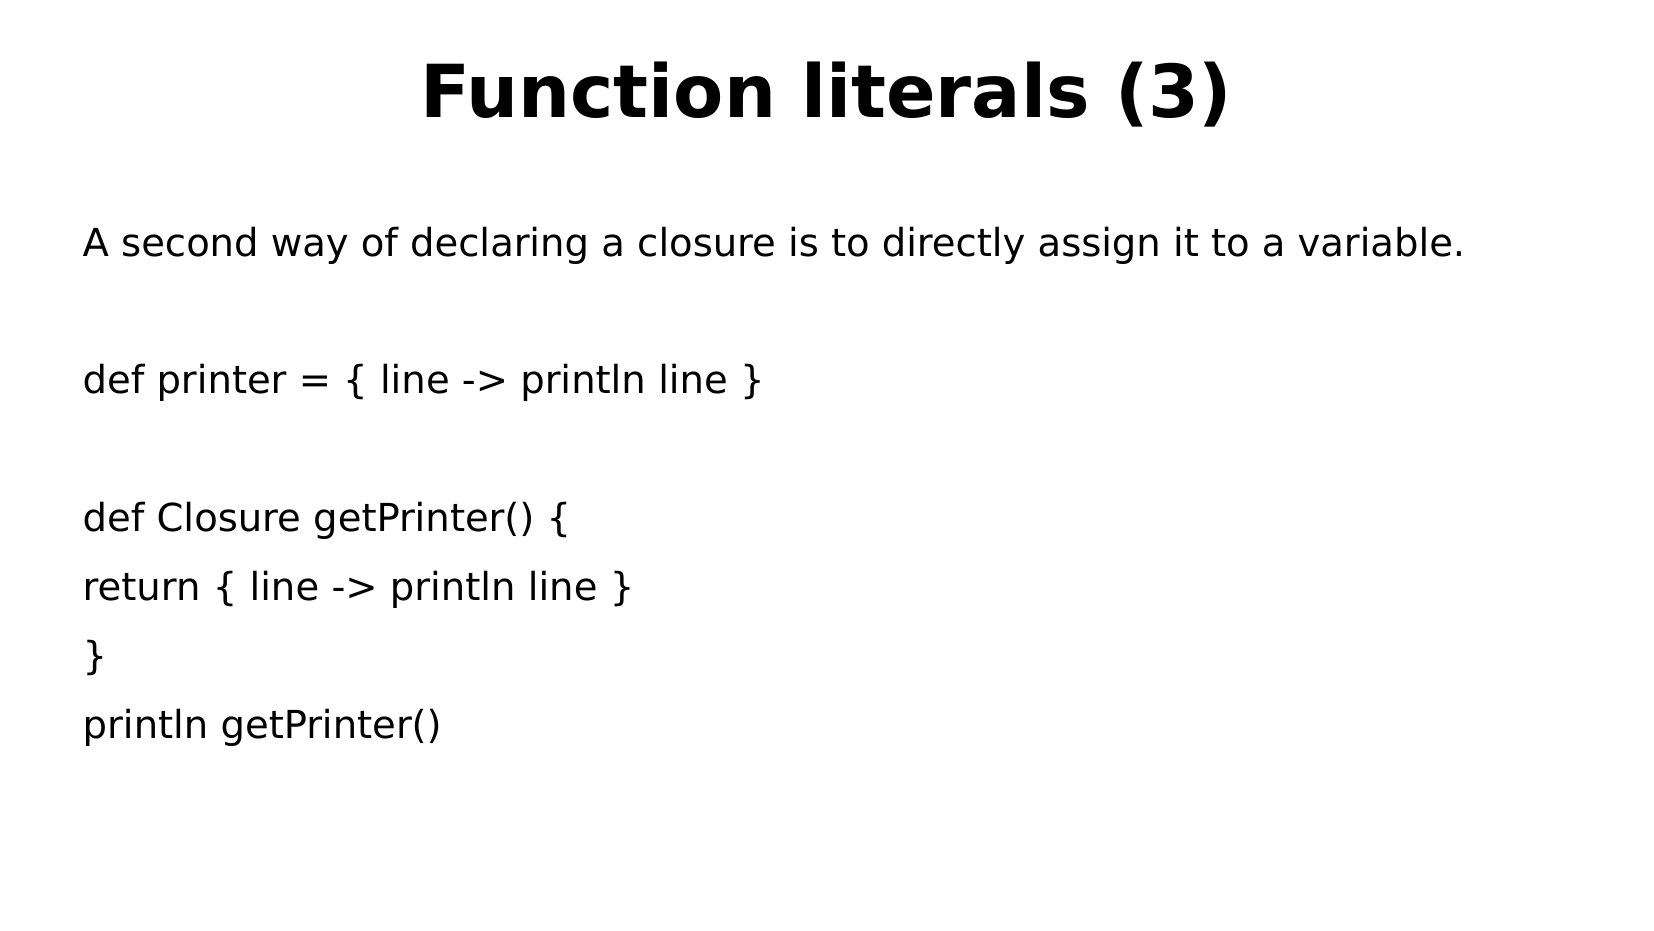

# Function literals (3)
A second way of declaring a closure is to directly assign it to a variable.
def printer = { line -> println line }
def Closure getPrinter() {
return { line -> println line }
}
println getPrinter()